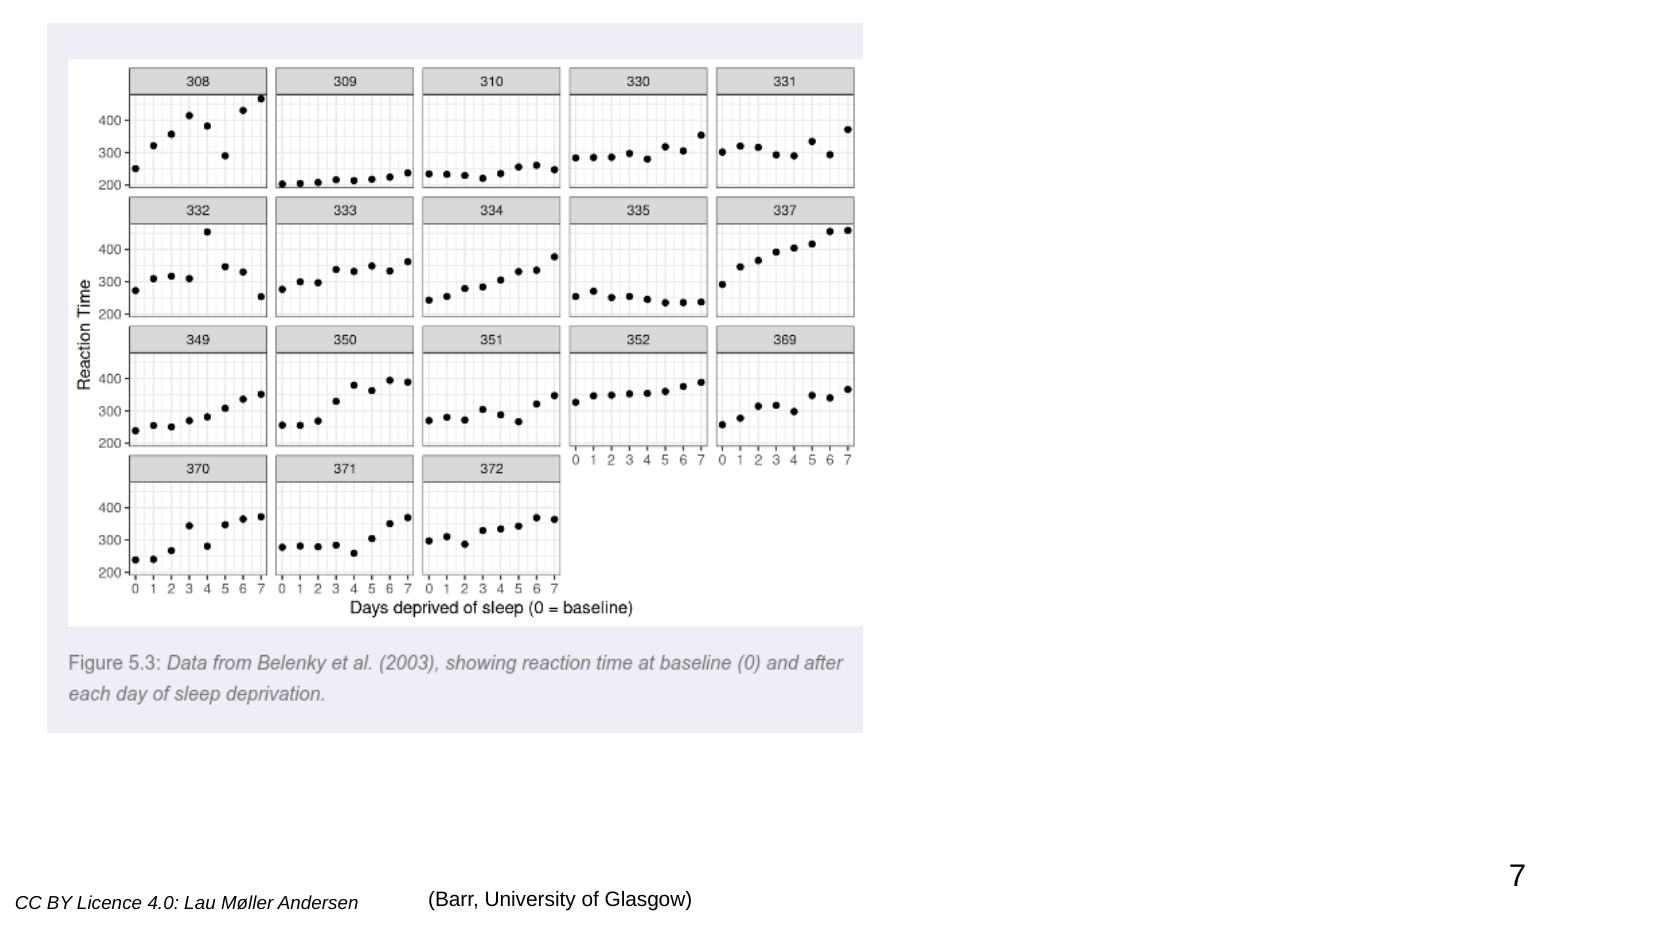

(Barr, University of Glasgow)
CC BY Licence 4.0: Lau Møller Andersen